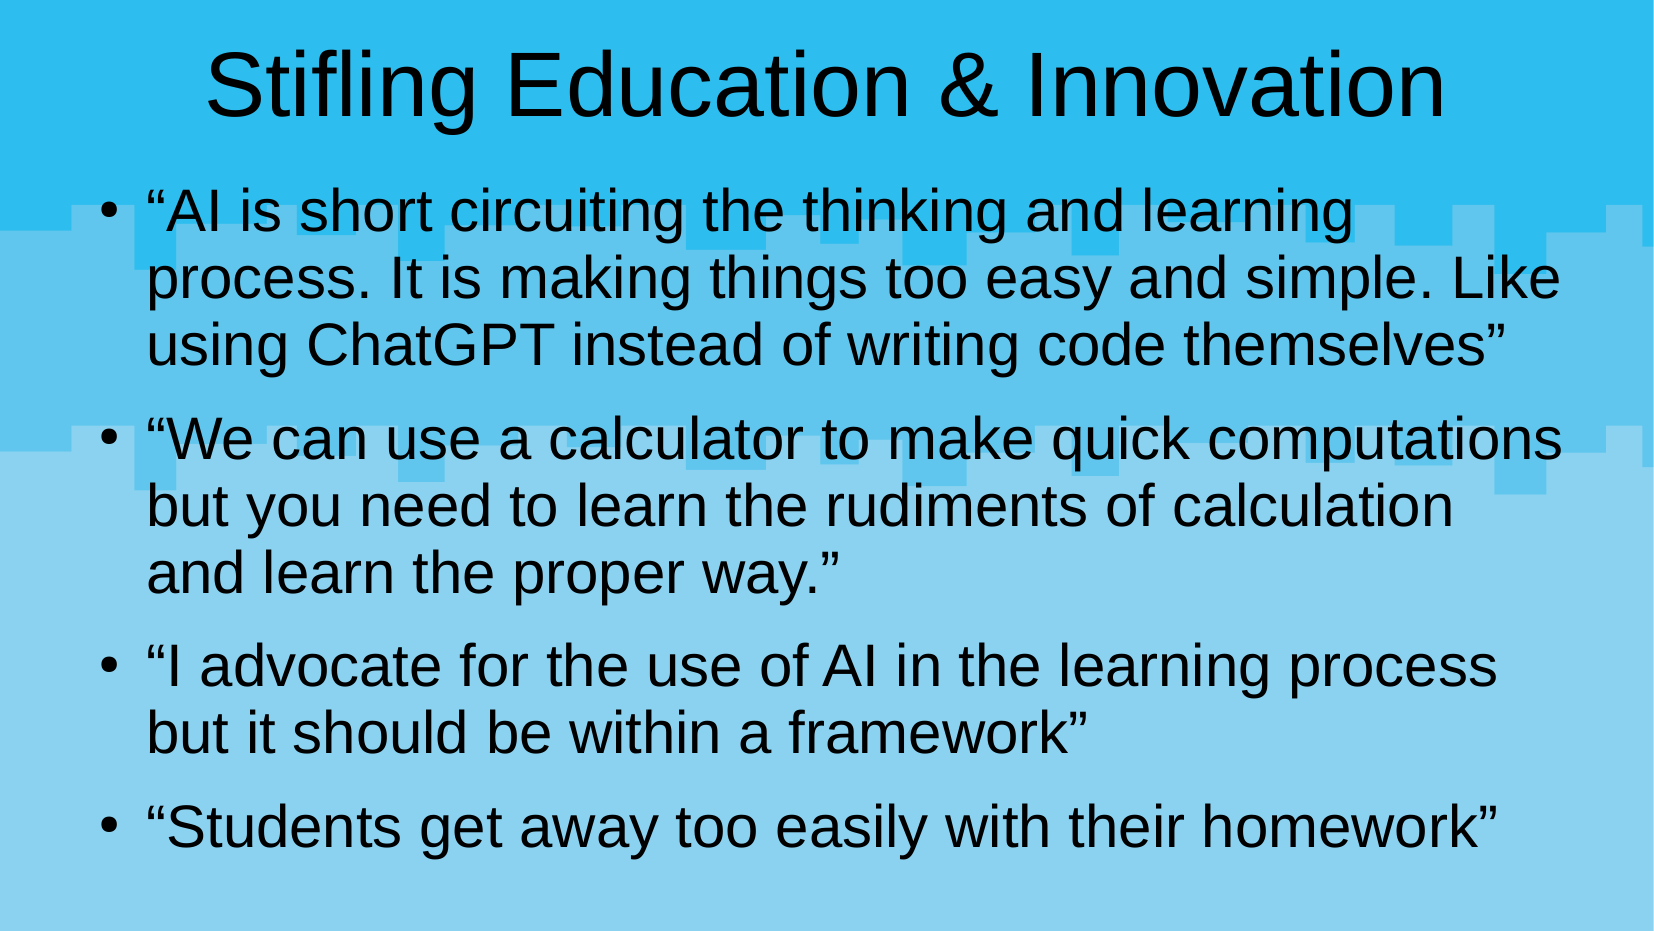

# Stifling Education & Innovation
“AI is short circuiting the thinking and learning process. It is making things too easy and simple. Like using ChatGPT instead of writing code themselves”
“We can use a calculator to make quick computations but you need to learn the rudiments of calculation and learn the proper way.”
“I advocate for the use of AI in the learning process but it should be within a framework”
“Students get away too easily with their homework”